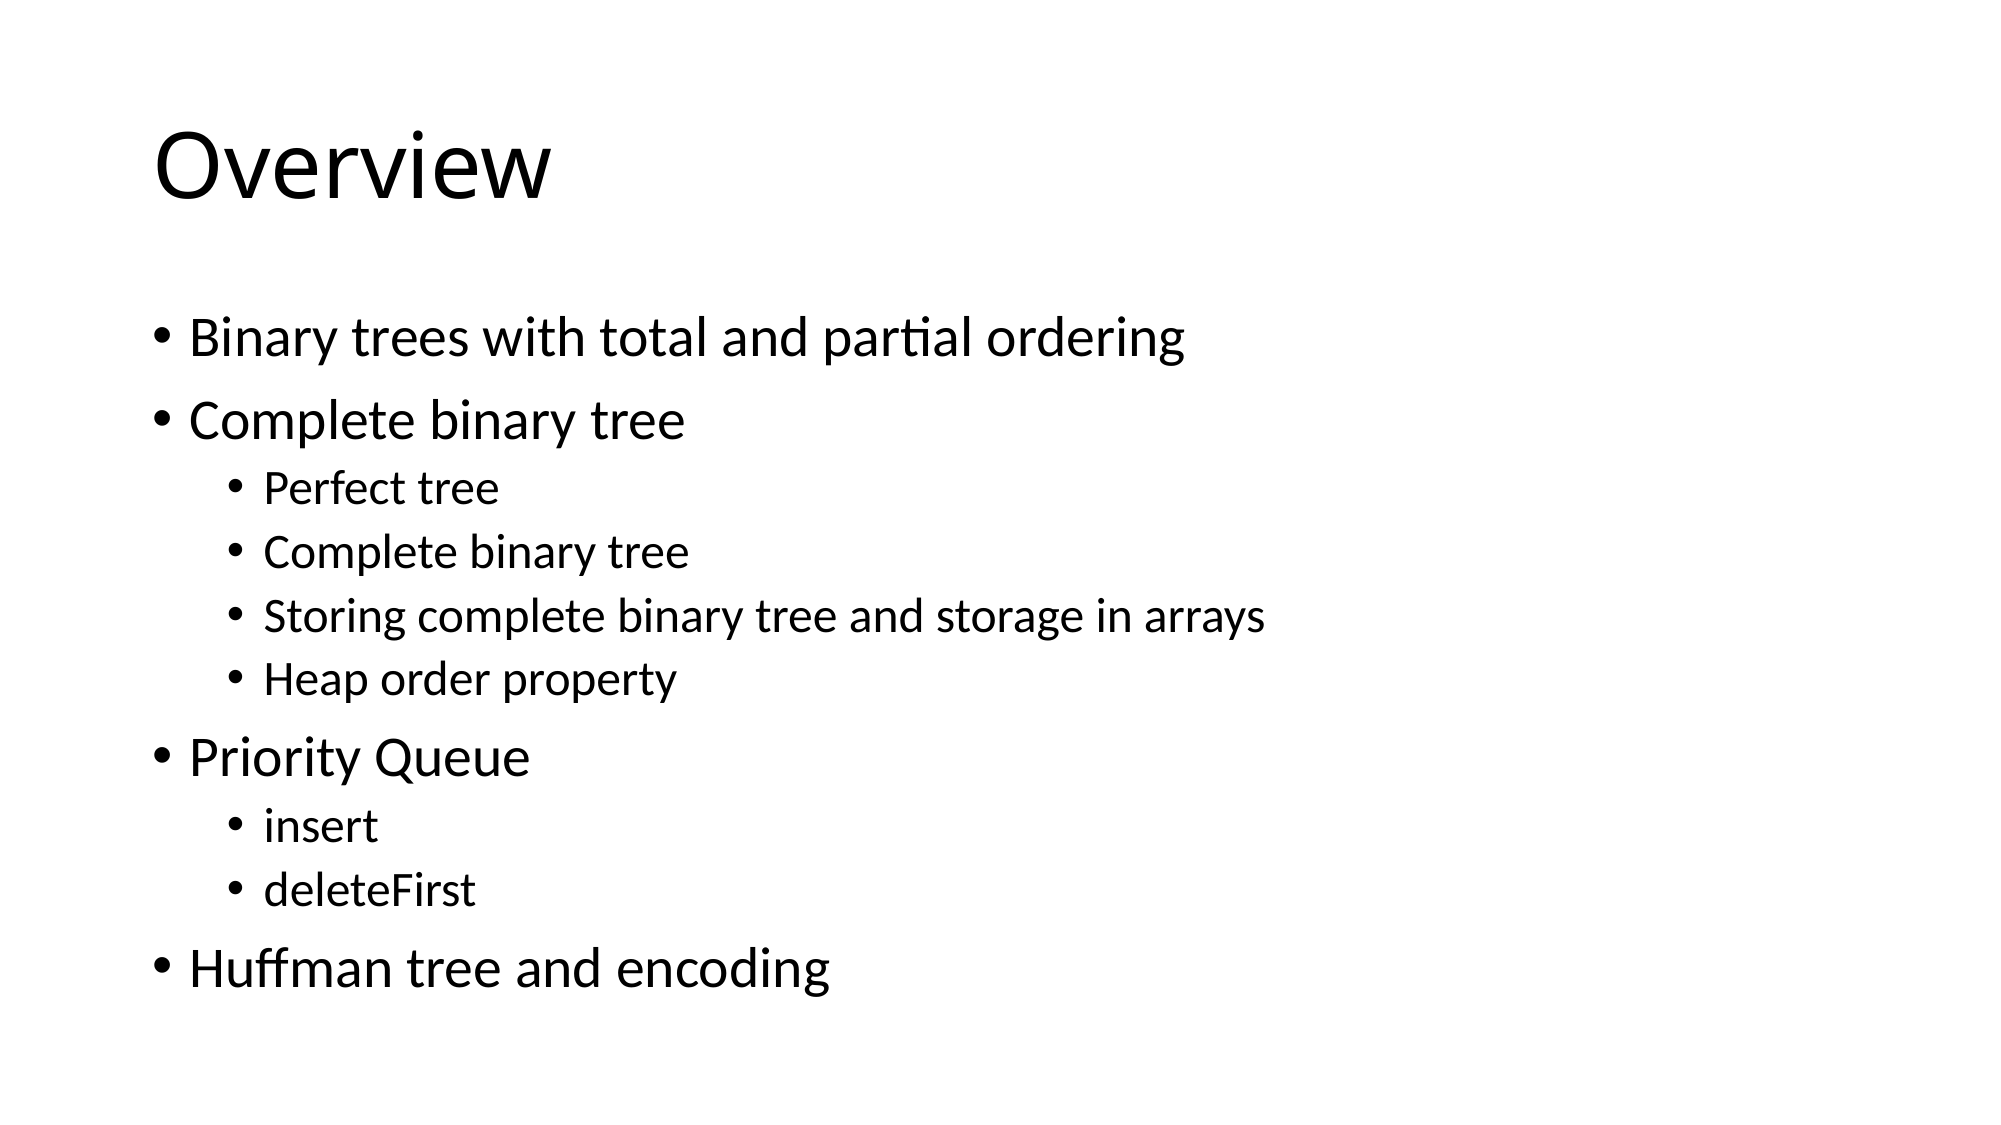

# Overview
Binary trees with total and partial ordering
Complete binary tree
Perfect tree
Complete binary tree
Storing complete binary tree and storage in arrays
Heap order property
Priority Queue
insert
deleteFirst
Huffman tree and encoding